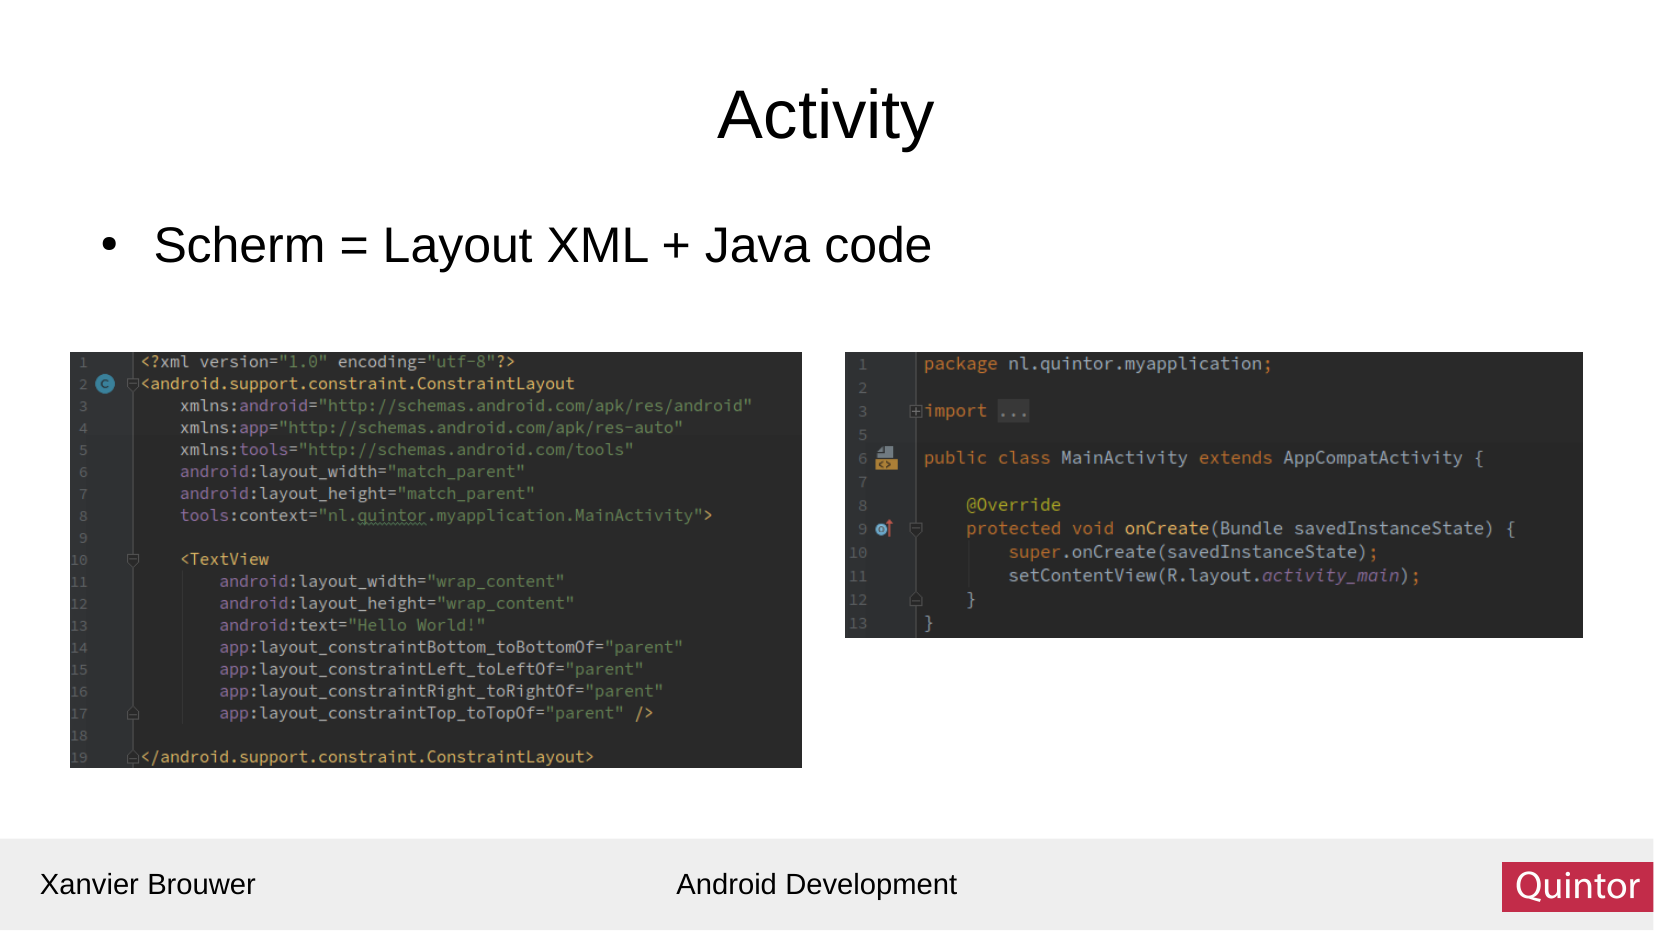

# Activity
Scherm = Layout XML + Java code